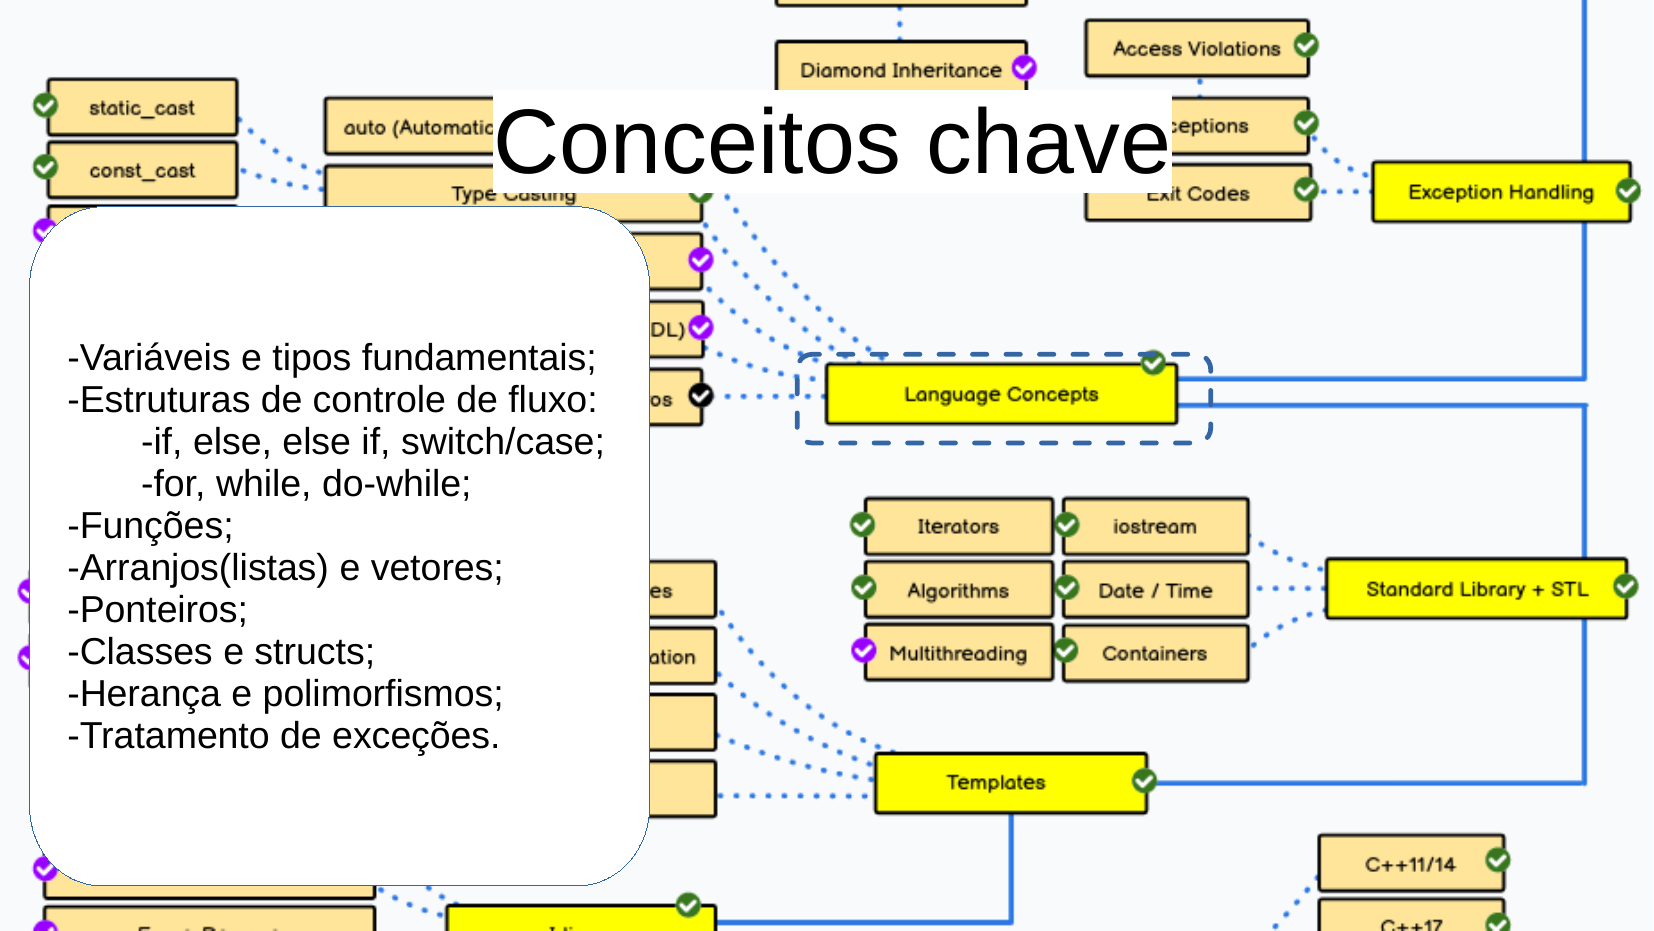

# Conceitos chave
-Variáveis e tipos fundamentais;
-Estruturas de controle de fluxo:
	-if, else, else if, switch/case;
	-for, while, do-while;
-Funções;
-Arranjos(listas) e vetores;
-Ponteiros;
-Classes e structs;
-Herança e polimorfismos;
-Tratamento de exceções.